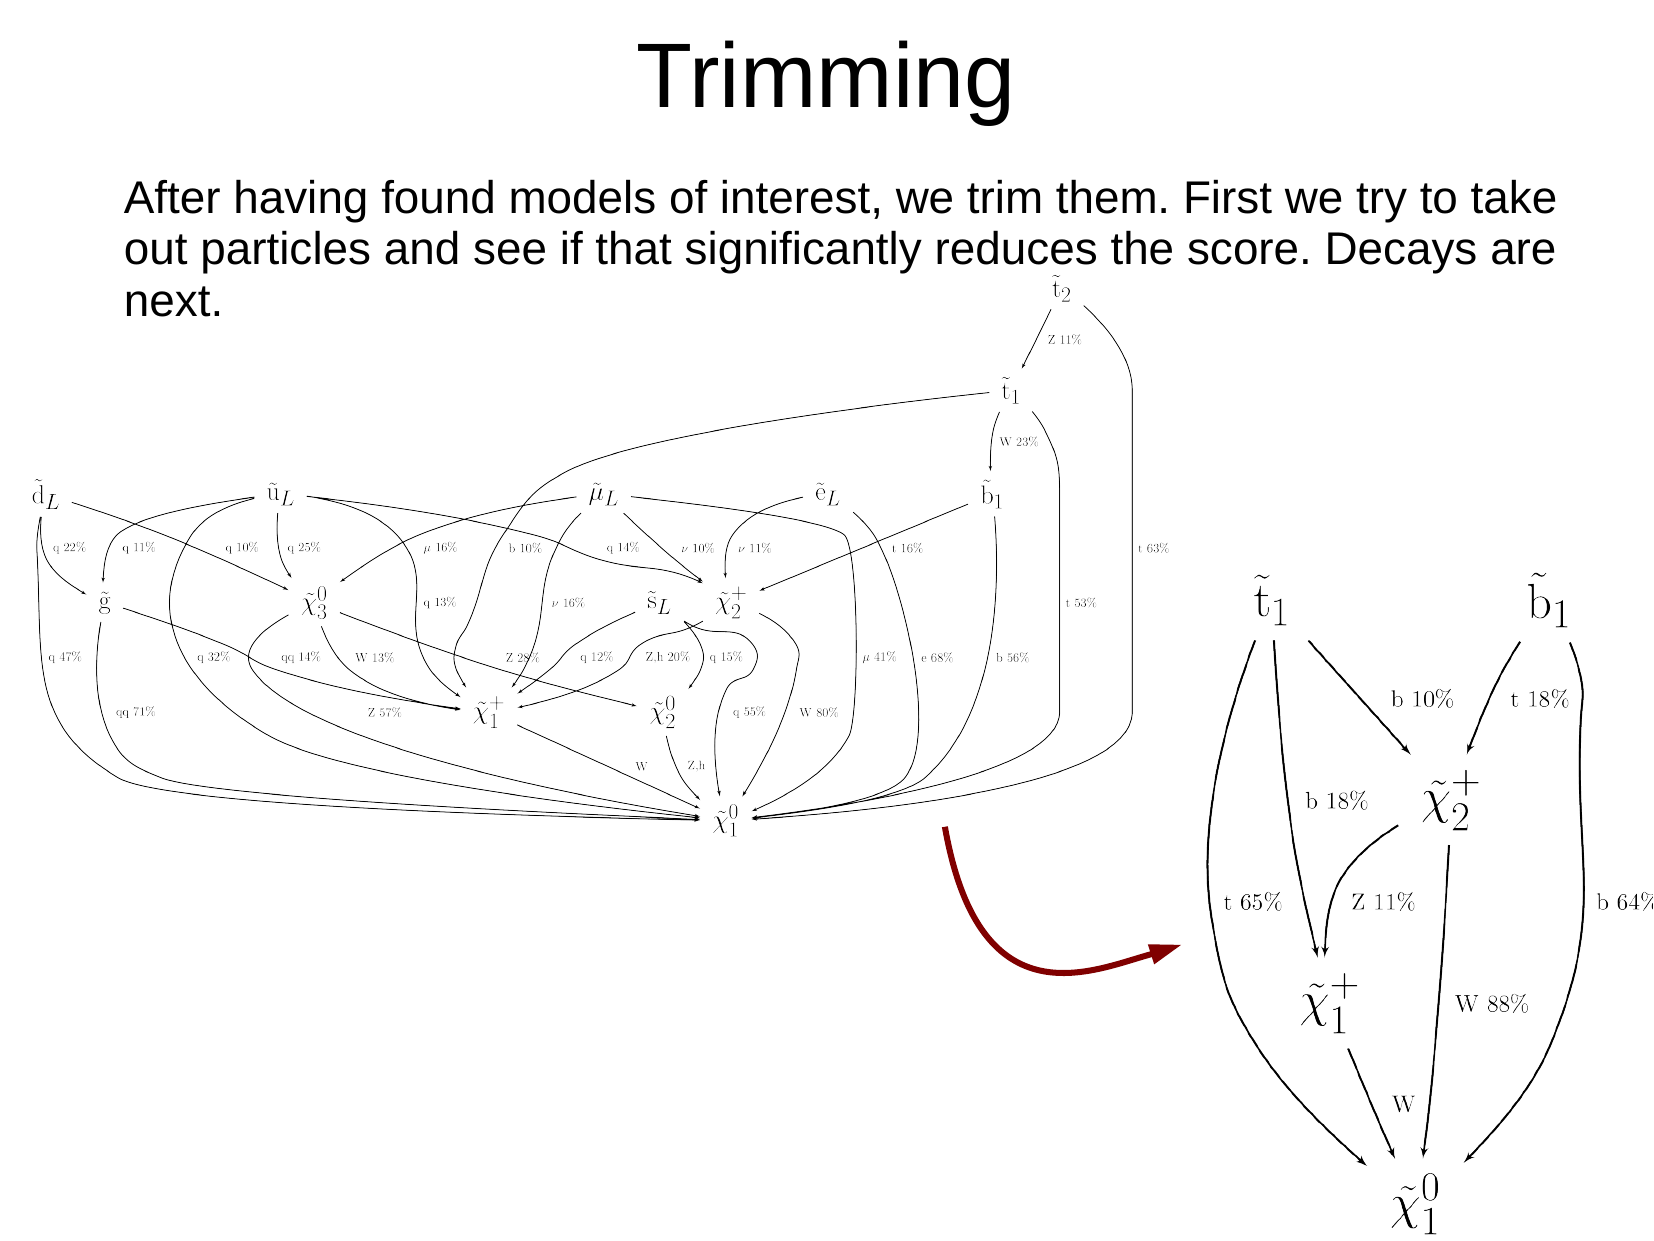

# Trimming
After having found models of interest, we trim them. First we try to take out particles and see if that significantly reduces the score. Decays are next.